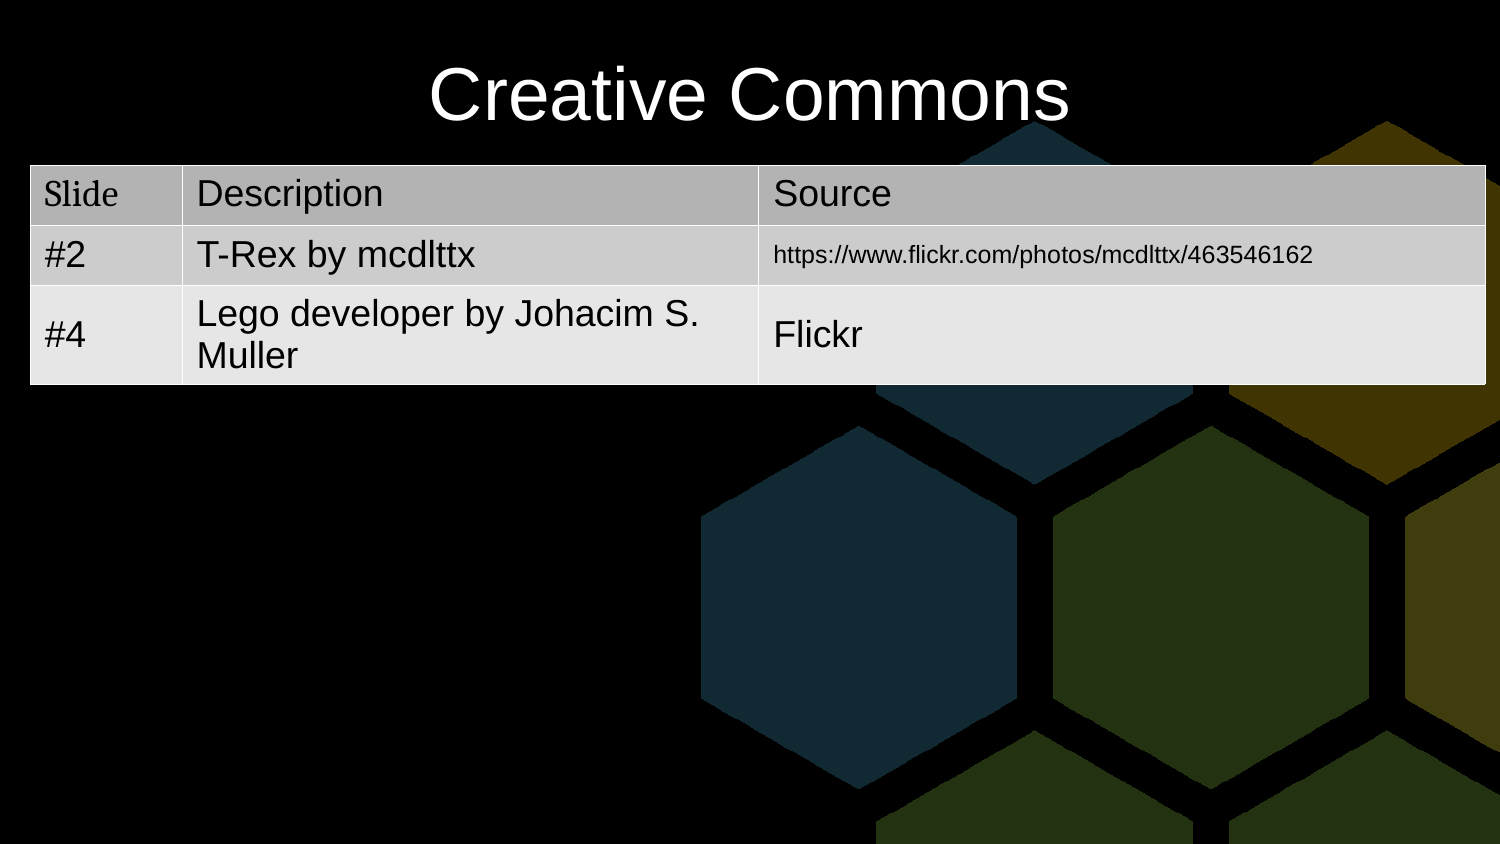

# Creative Commons
| Slide | Description | Source |
| --- | --- | --- |
| #2 | T-Rex by mcdlttx | https://www.flickr.com/photos/mcdlttx/463546162 |
| #4 | Lego developer by Johacim S. Muller | Flickr |